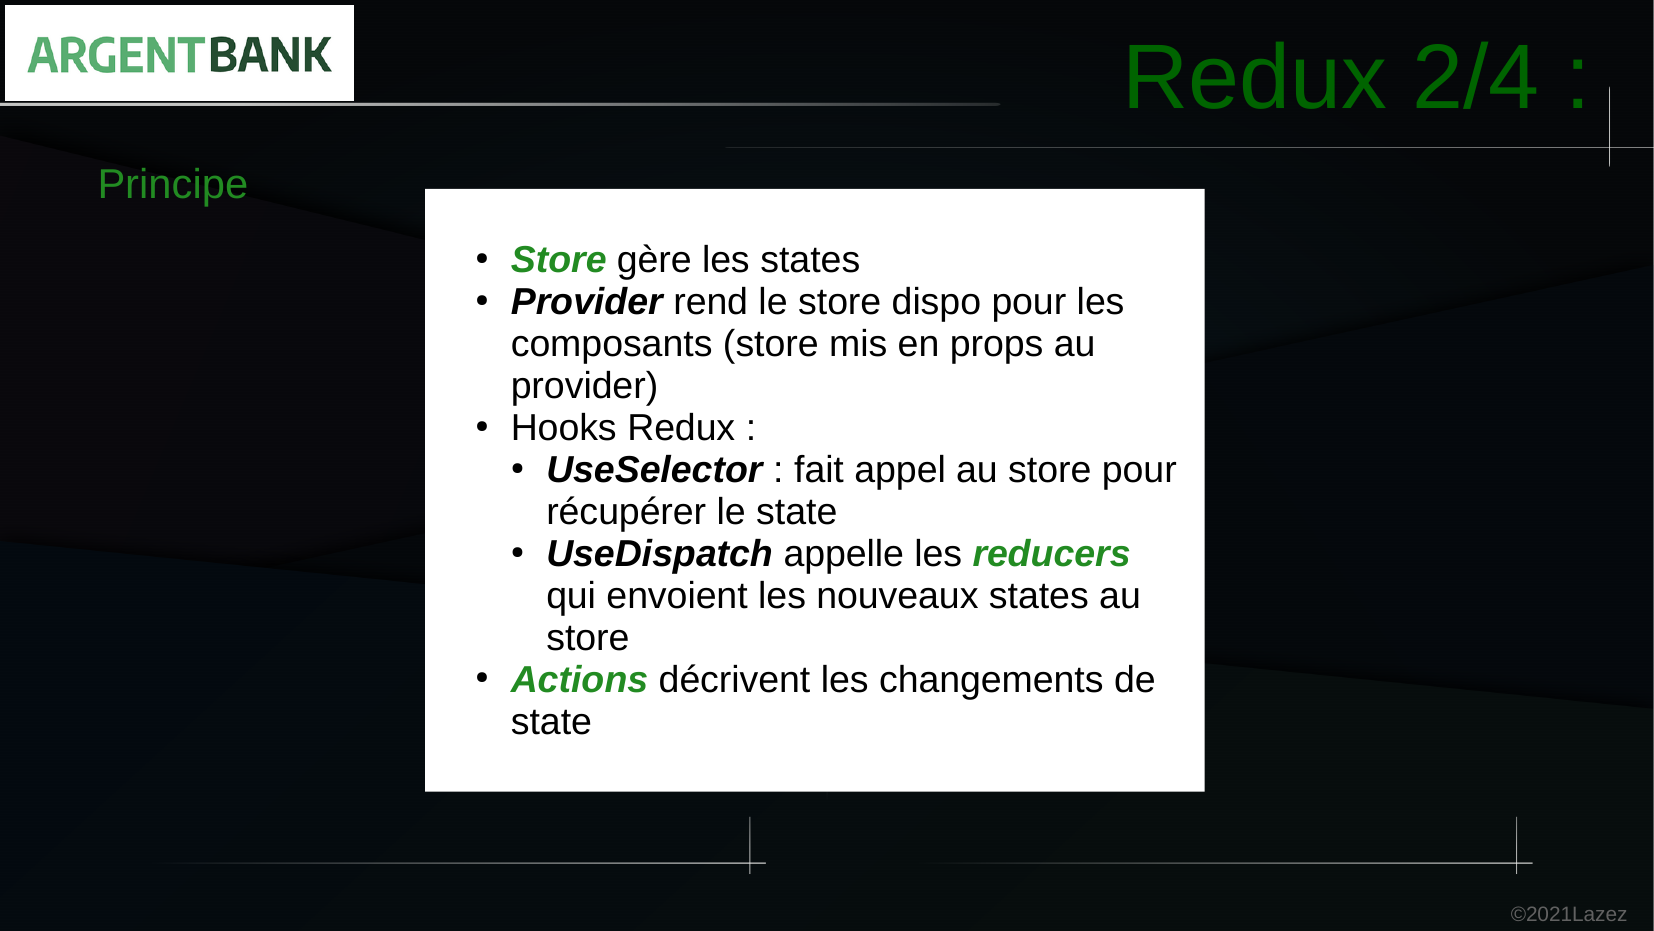

# Redux 2/4 :
Principe
Store gère les states
Provider rend le store dispo pour les composants (store mis en props au provider)
Hooks Redux :
UseSelector : fait appel au store pour récupérer le state
UseDispatch appelle les reducers qui envoient les nouveaux states au store
Actions décrivent les changements de state
©2021Lazez